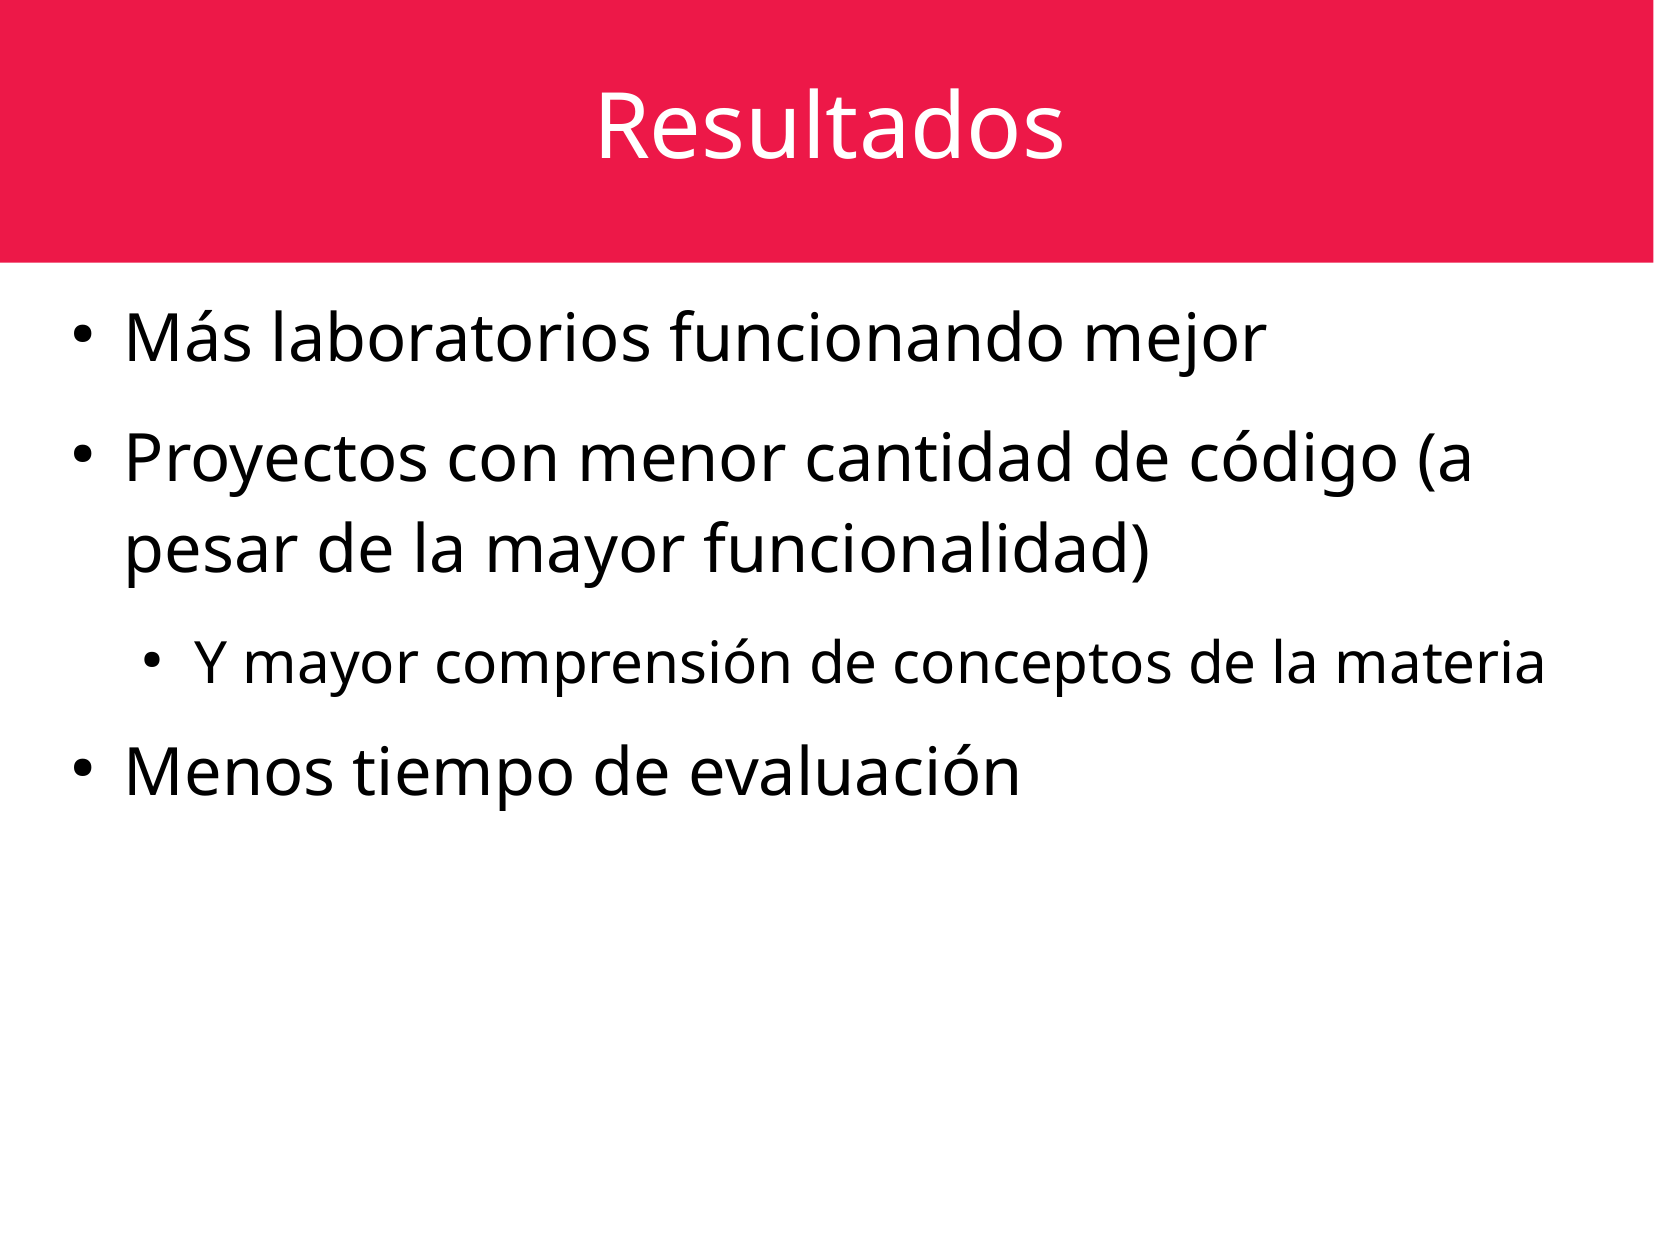

# Resultados
Más laboratorios funcionando mejor
Proyectos con menor cantidad de código (a pesar de la mayor funcionalidad)
Y mayor comprensión de conceptos de la materia
Menos tiempo de evaluación